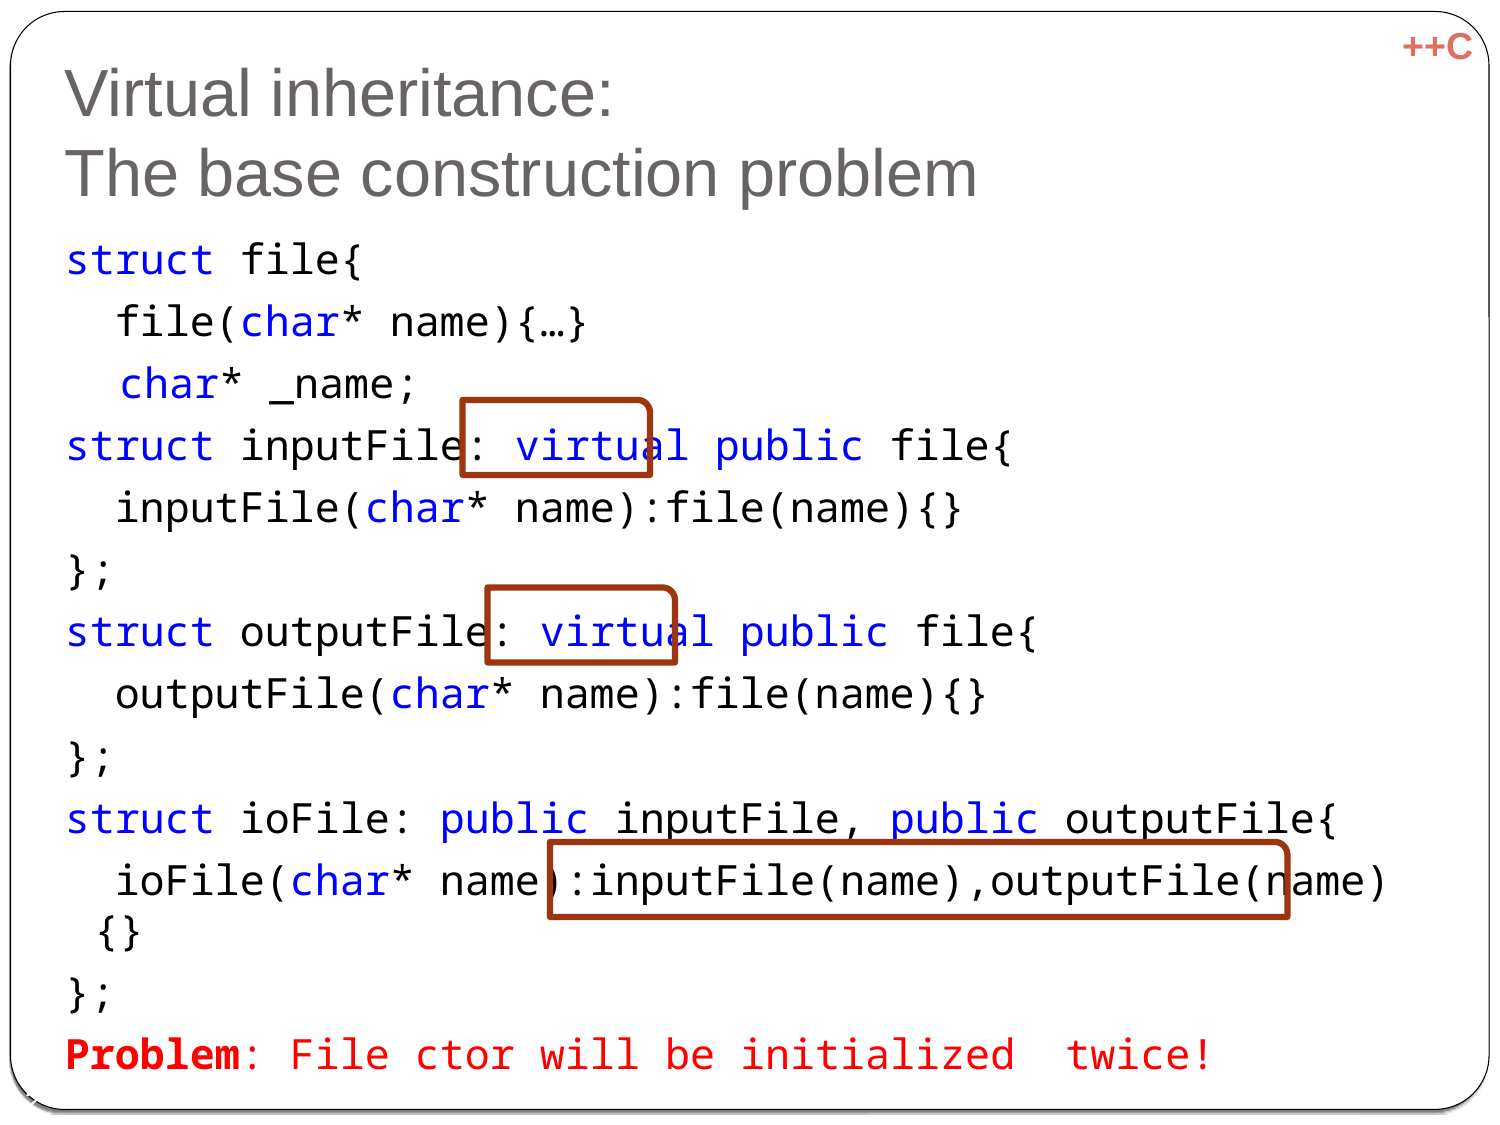

# Virtual inheritance: The base construction problem
struct file{
 file(char* name){…}
	 char* _name;
struct inputFile: virtual public file{
 inputFile(char* name):file(name){}
};
struct outputFile: virtual public file{
 outputFile(char* name):file(name){}
};
struct ioFile: public inputFile, public outputFile{
 ioFile(char* name):inputFile(name),outputFile(name){}
};
Problem: File ctor will be initialized twice!